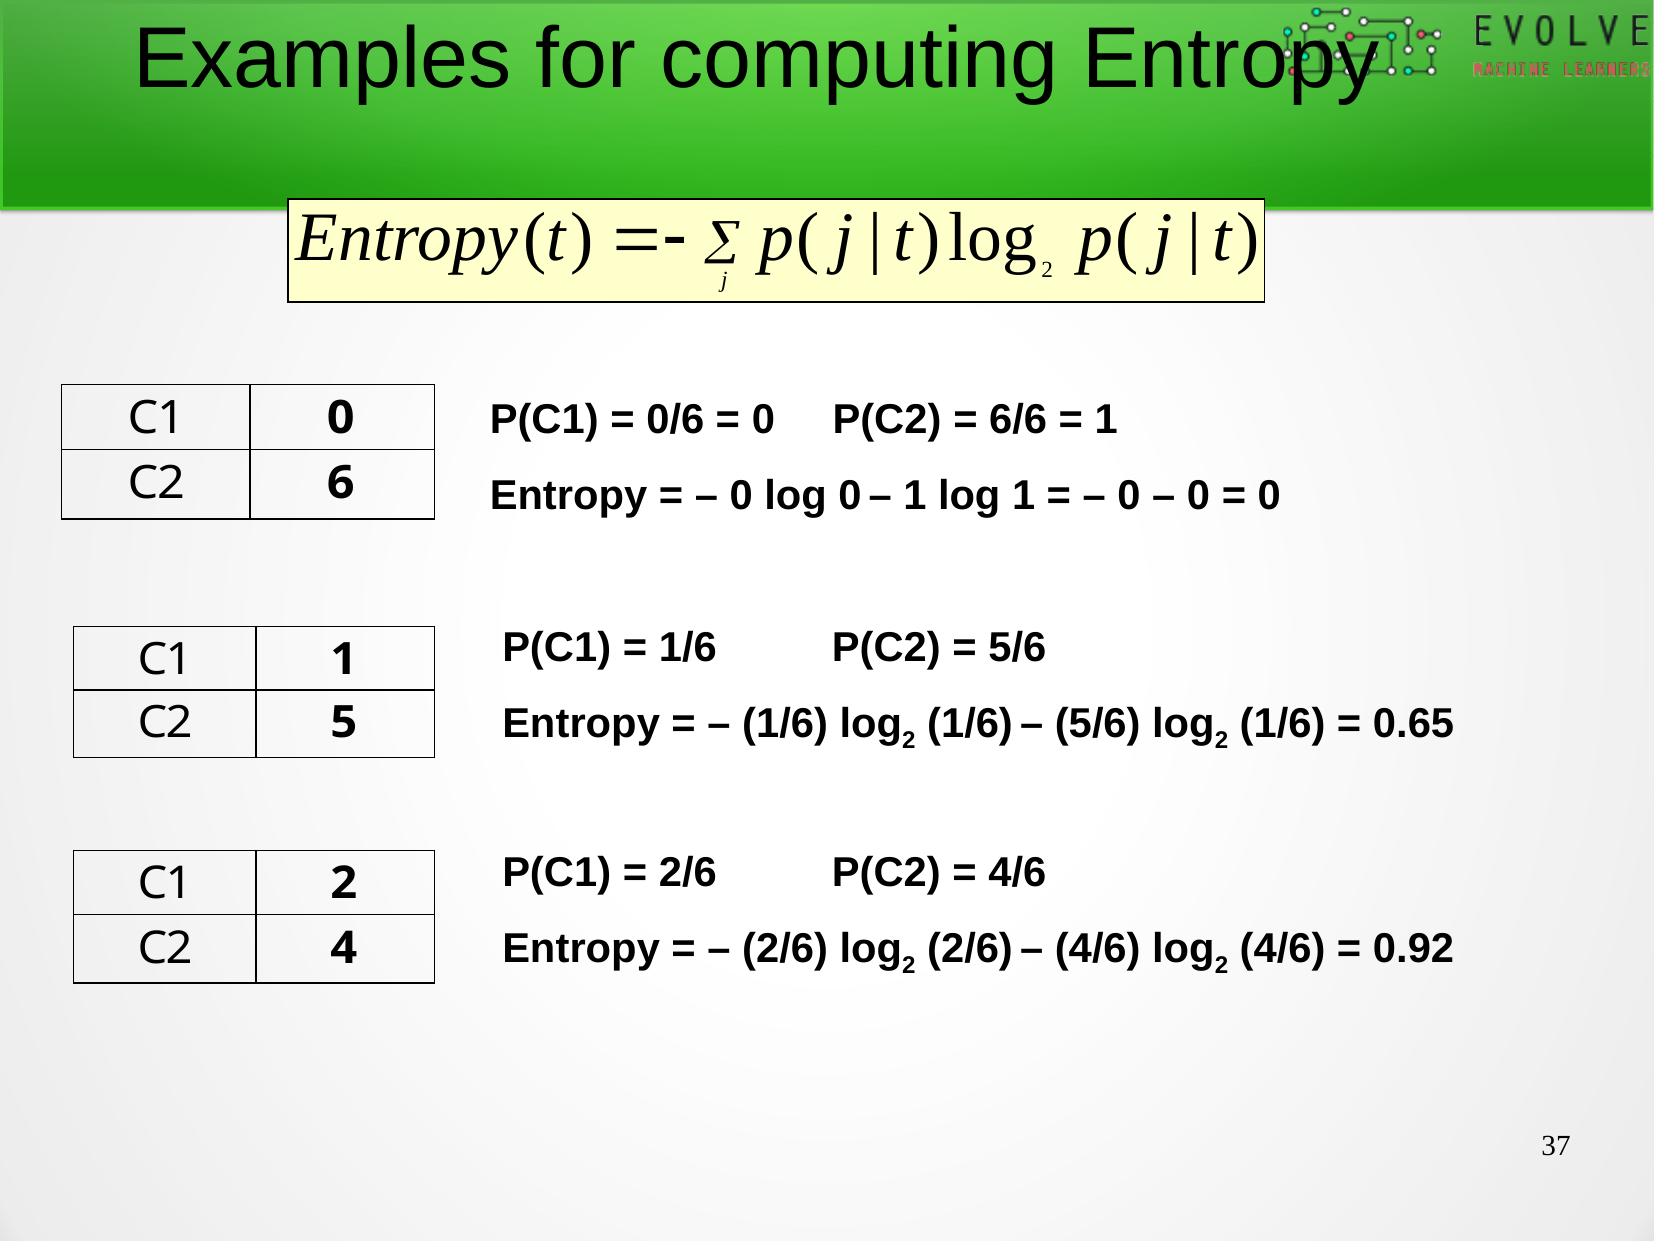

# Examples for computing Entropy
P(C1) = 0/6 = 0 P(C2) = 6/6 = 1
Entropy = – 0 log 0 – 1 log 1 = – 0 – 0 = 0
P(C1) = 1/6 P(C2) = 5/6
Entropy = – (1/6) log2 (1/6) – (5/6) log2 (1/6) = 0.65
P(C1) = 2/6 P(C2) = 4/6
Entropy = – (2/6) log2 (2/6) – (4/6) log2 (4/6) = 0.92
37